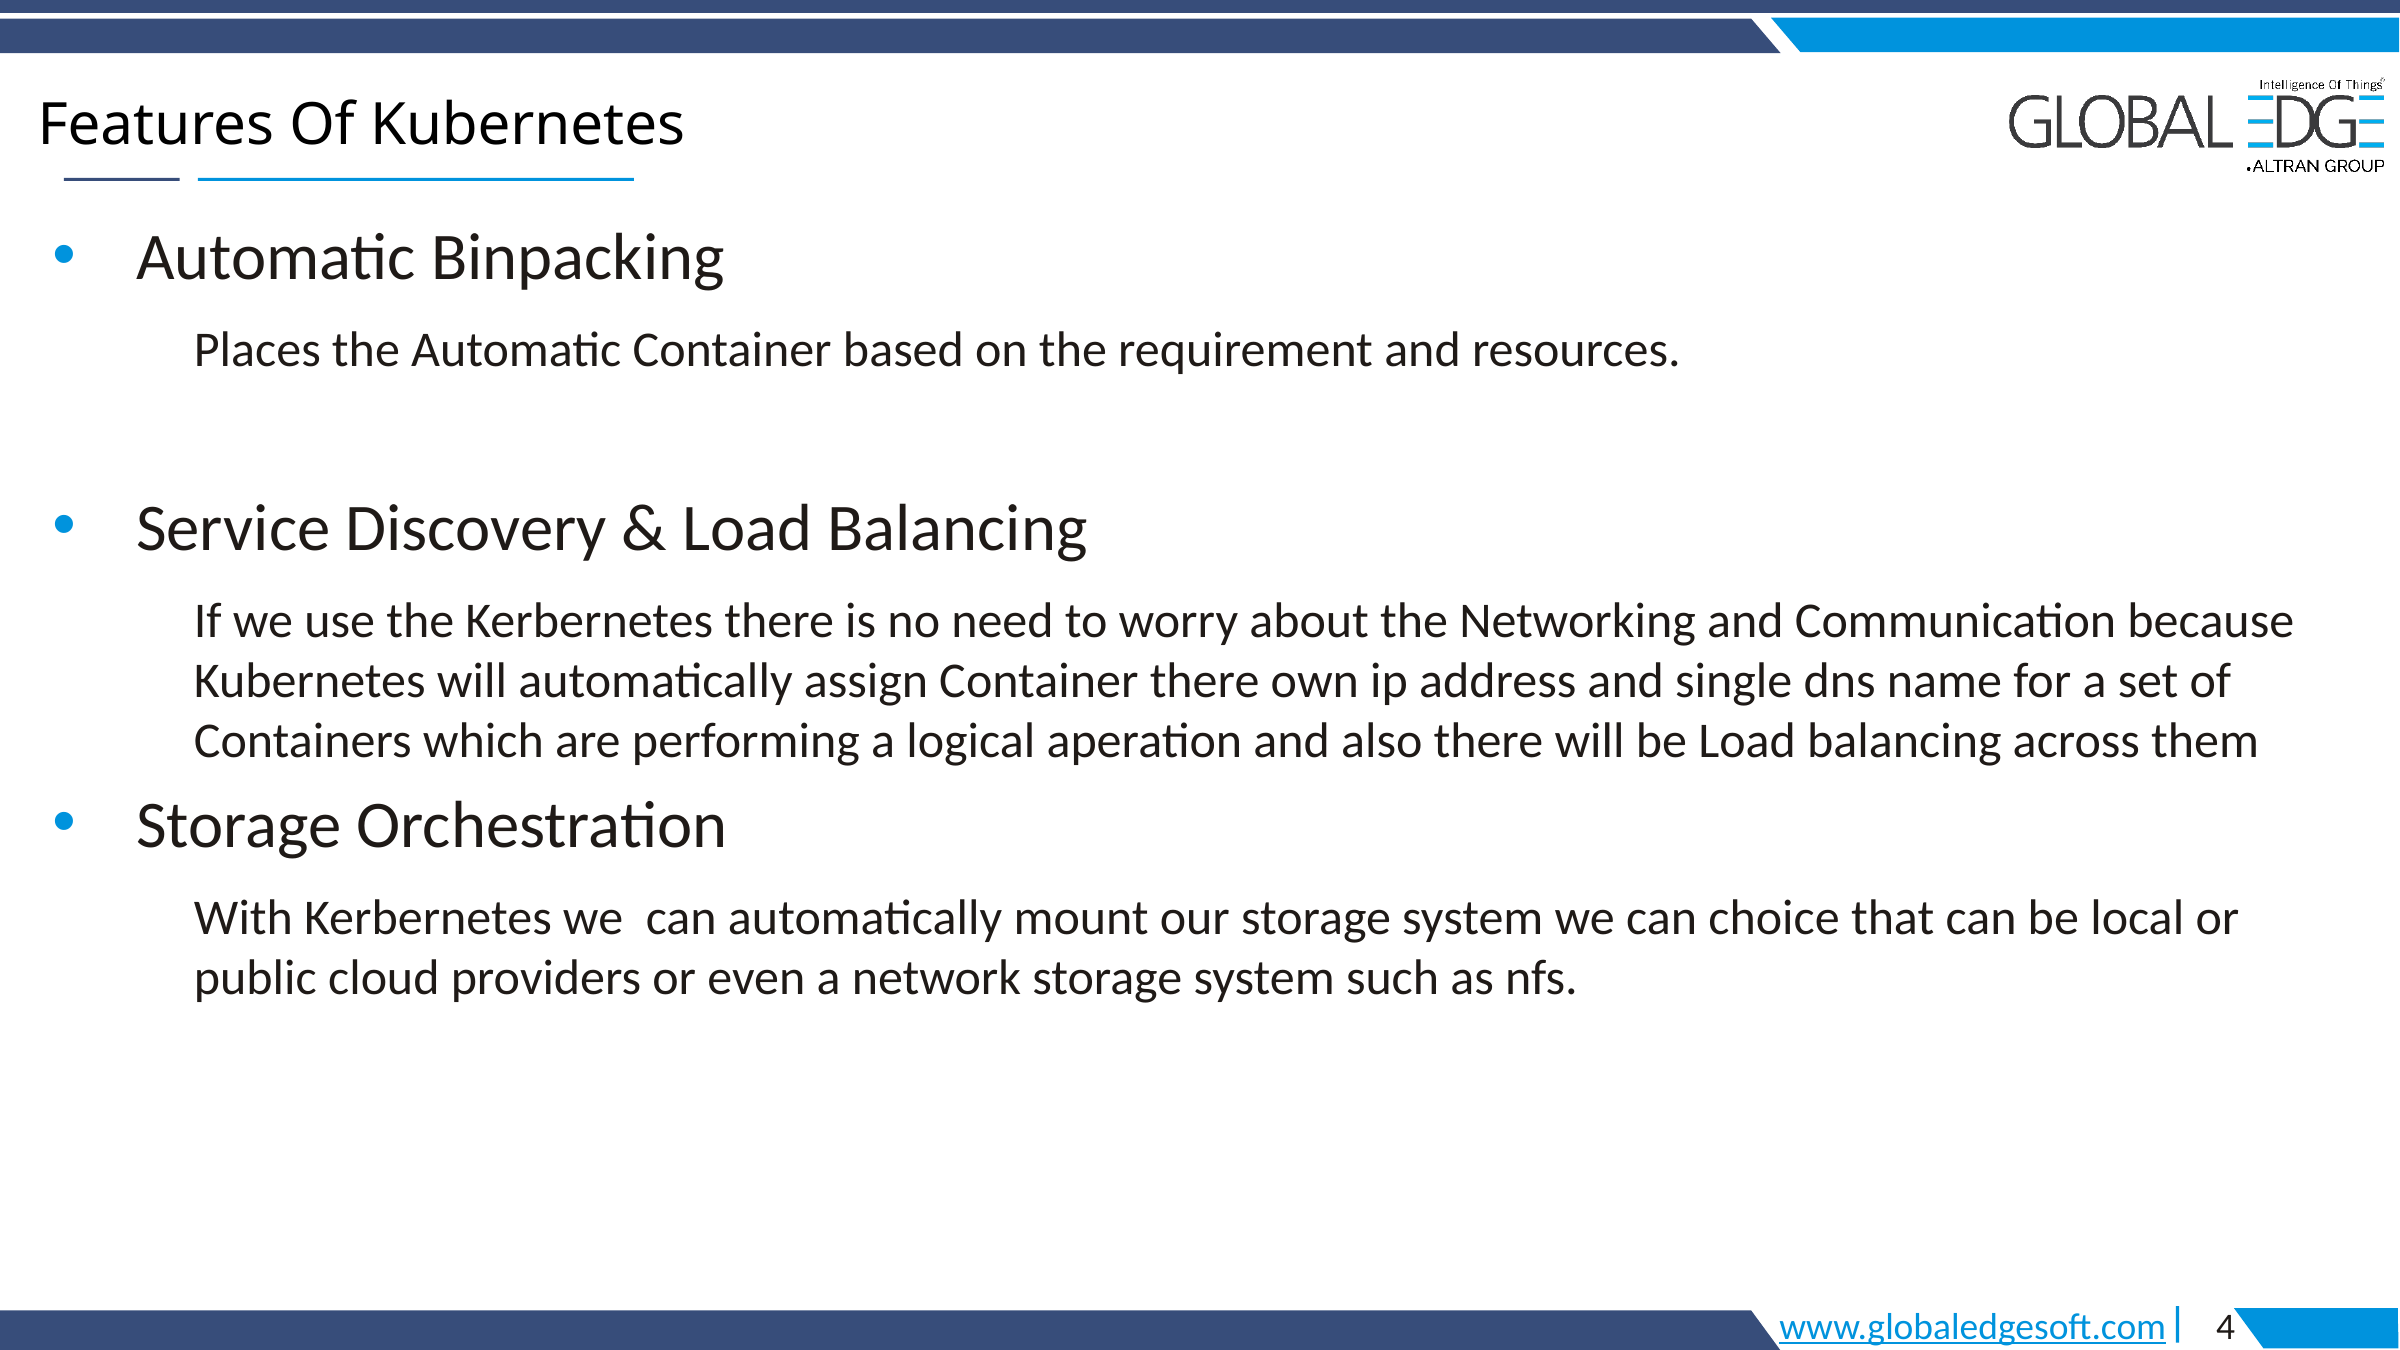

# Features Of Kubernetes
Automatic Binpacking
Places the Automatic Container based on the requirement and resources.
Service Discovery & Load Balancing
If we use the Kerbernetes there is no need to worry about the Networking and Communication because Kubernetes will automatically assign Container there own ip address and single dns name for a set of Containers which are performing a logical aperation and also there will be Load balancing across them
Storage Orchestration
With Kerbernetes we can automatically mount our storage system we can choice that can be local or public cloud providers or even a network storage system such as nfs.